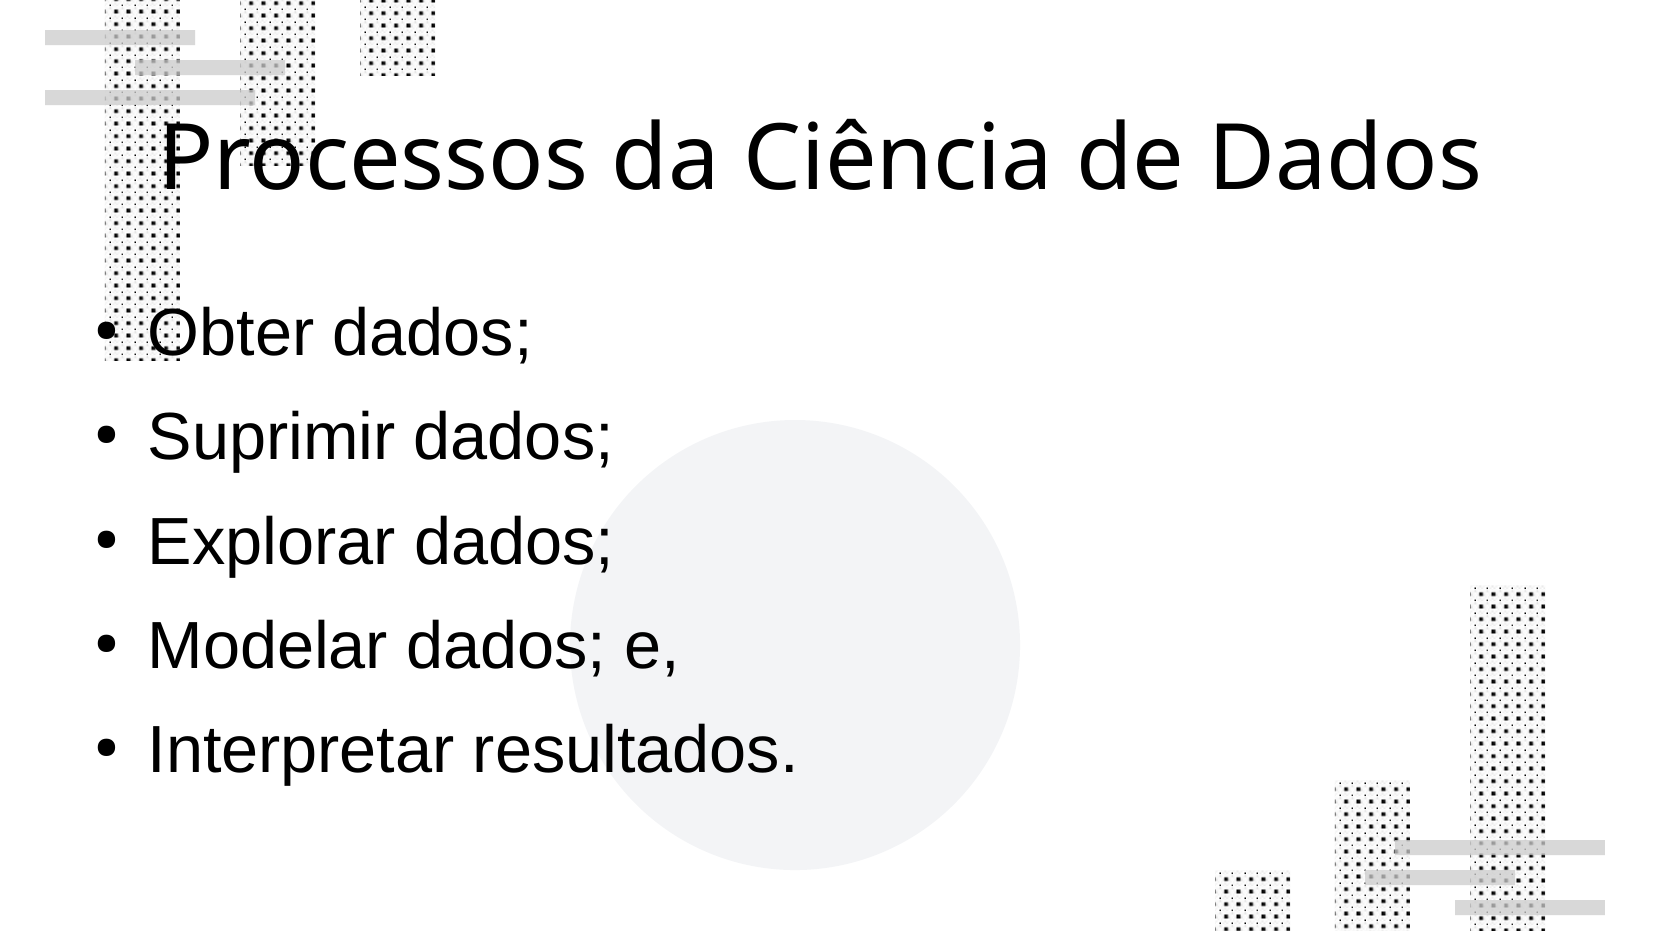

# Processos da Ciência de Dados
Obter dados;
Suprimir dados;
Explorar dados;
Modelar dados; e,
Interpretar resultados.